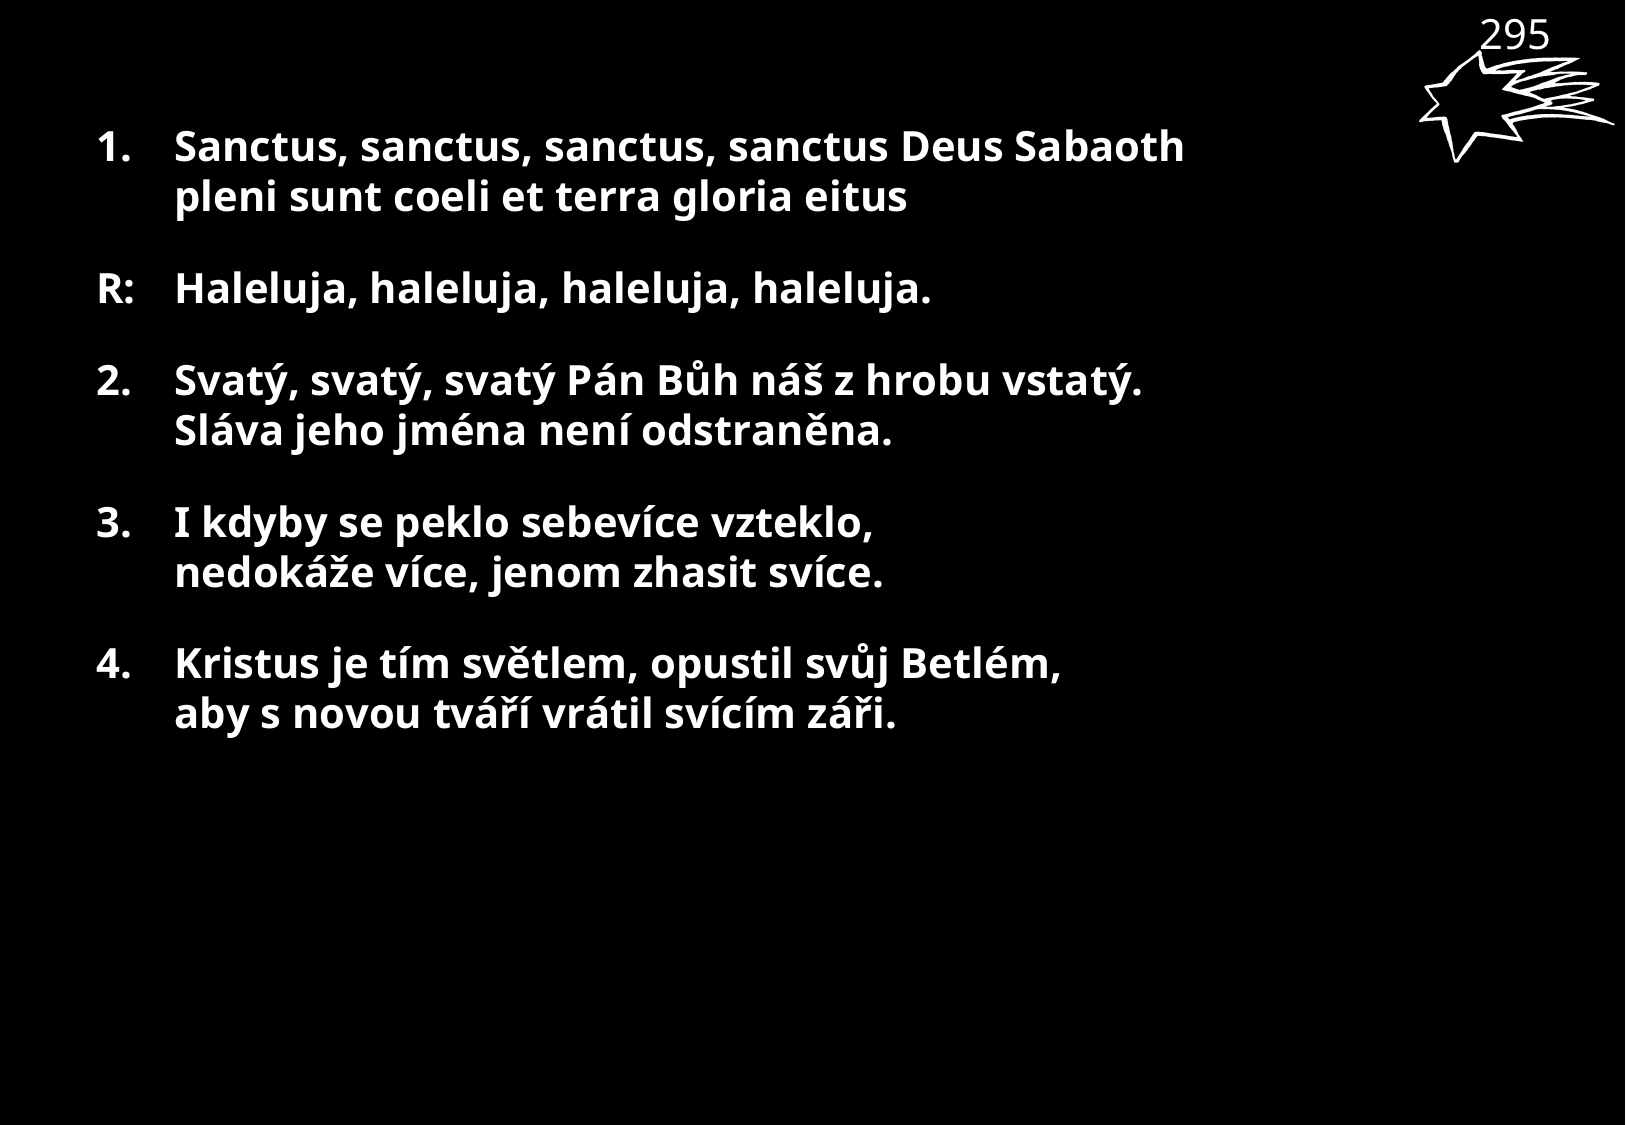

295
# Sanctus, sanctus, sanctus, sanctus Deus Sabaoth pleni sunt coeli et terra gloria eitus
R: 	Haleluja, haleluja, haleluja, haleluja.
Svatý, svatý, svatý Pán Bůh náš z hrobu vstatý.
Sláva jeho jména není odstraněna.
I kdyby se peklo sebevíce vzteklo,
nedokáže více, jenom zhasit svíce.
4.	Kristus je tím světlem, opustil svůj Betlém,
aby s novou tváří vrátil svícím záři.